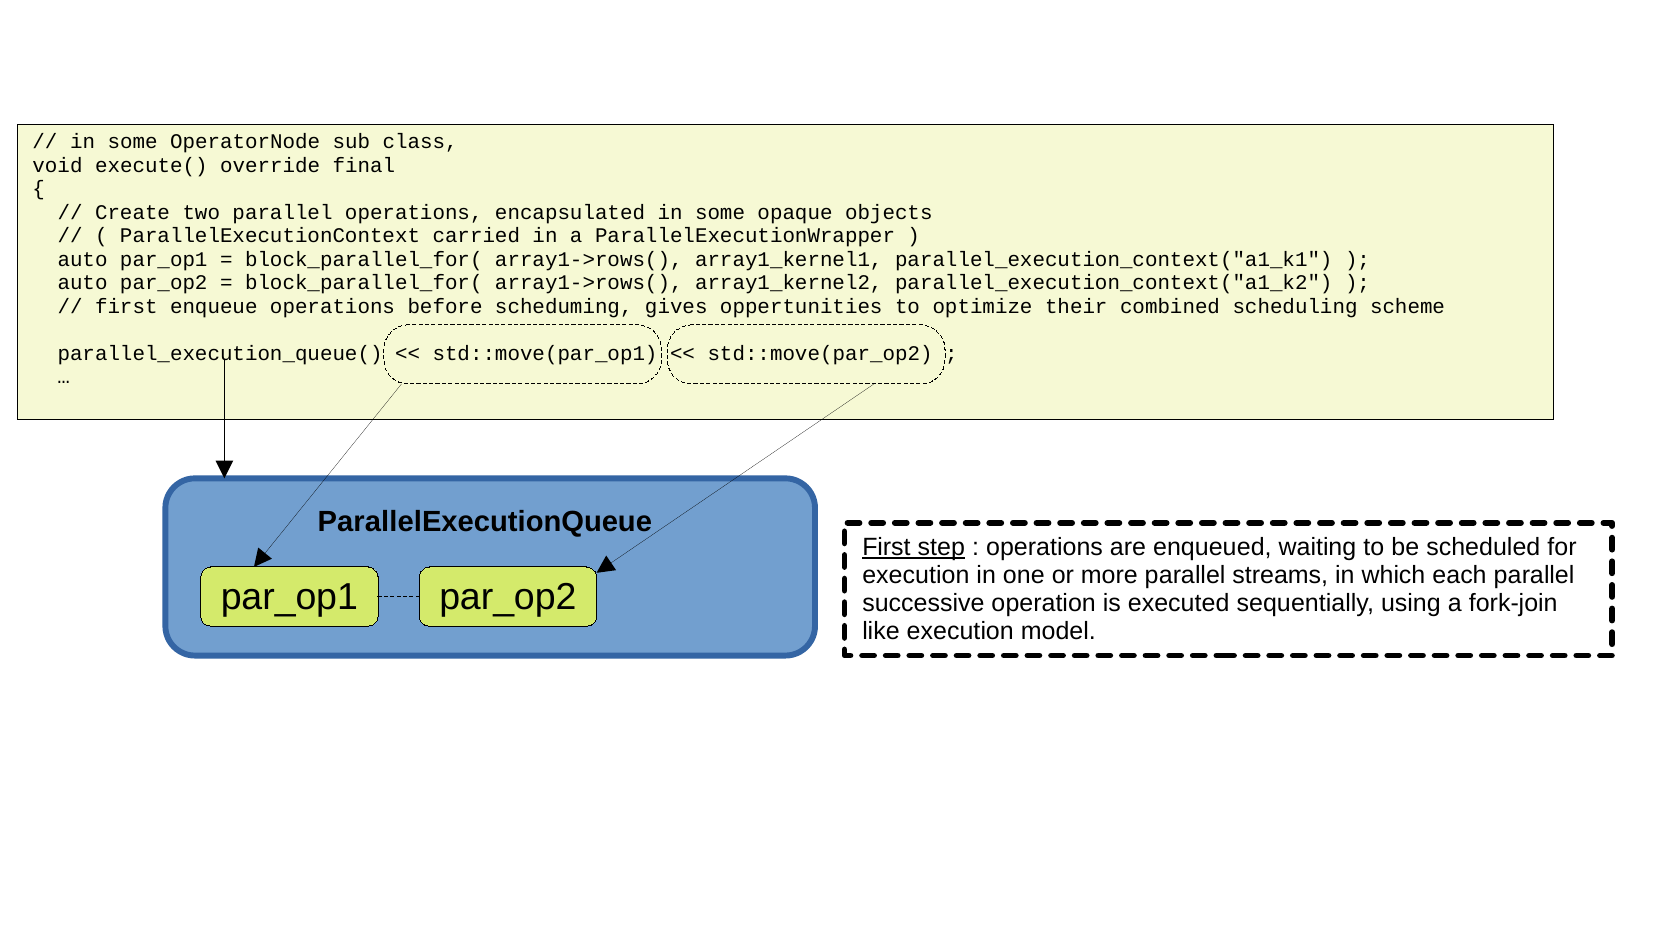

// in some OperatorNode sub class,
void execute() override final
{
 // Create two parallel operations, encapsulated in some opaque objects
 // ( ParallelExecutionContext carried in a ParallelExecutionWrapper )
 auto par_op1 = block_parallel_for( array1->rows(), array1_kernel1, parallel_execution_context("a1_k1") );
 auto par_op2 = block_parallel_for( array1->rows(), array1_kernel2, parallel_execution_context("a1_k2") );
 // first enqueue operations before scheduming, gives oppertunities to optimize their combined scheduling scheme
 parallel_execution_queue() << std::move(par_op1) << std::move(par_op2) ;
 …
 ParallelExecutionQueue
First step : operations are enqueued, waiting to be scheduled for execution in one or more parallel streams, in which each parallel successive operation is executed sequentially, using a fork-join like execution model.
par_op1
par_op2